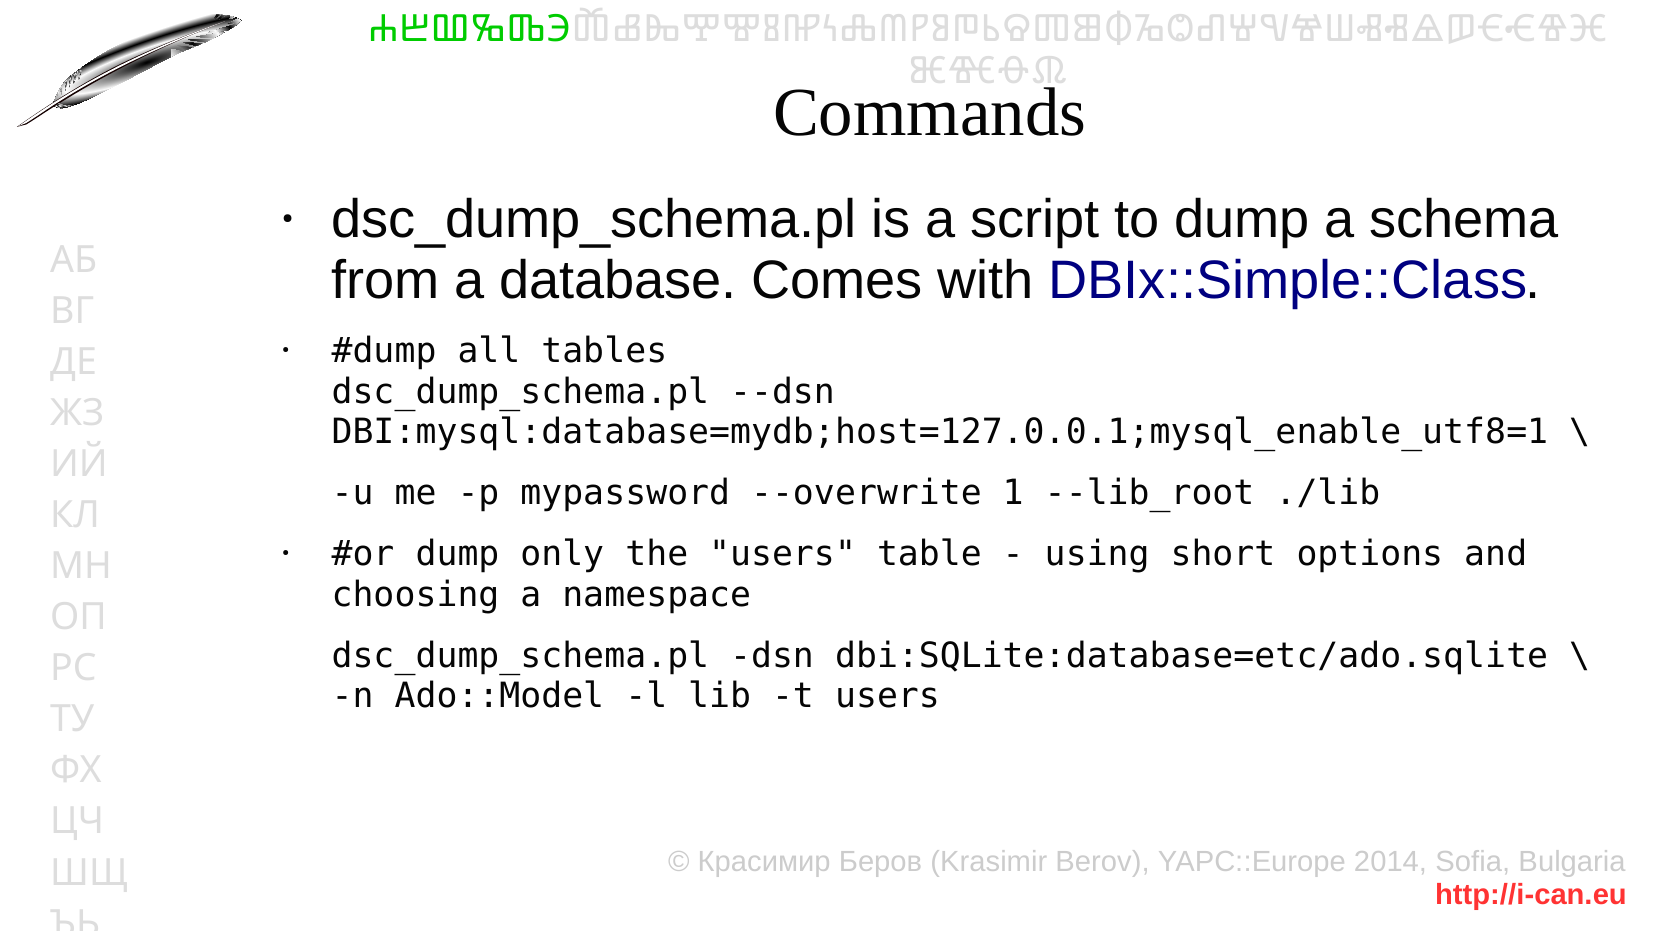

# Commands
dsc_dump_schema.pl is a script to dump a schema from a database. Comes with DBIx::Simple::Class.
#dump all tables
dsc_dump_schema.pl --dsn DBI:mysql:database=mydb;host=127.0.0.1;mysql_enable_utf8=1 \
-u me -p mypassword --overwrite 1 --lib_root ./lib
#or dump only the "users" table - using short options and choosing a namespace
dsc_dump_schema.pl -dsn dbi:SQLite:database=etc/ado.sqlite \
-n Ado::Model -l lib -t users